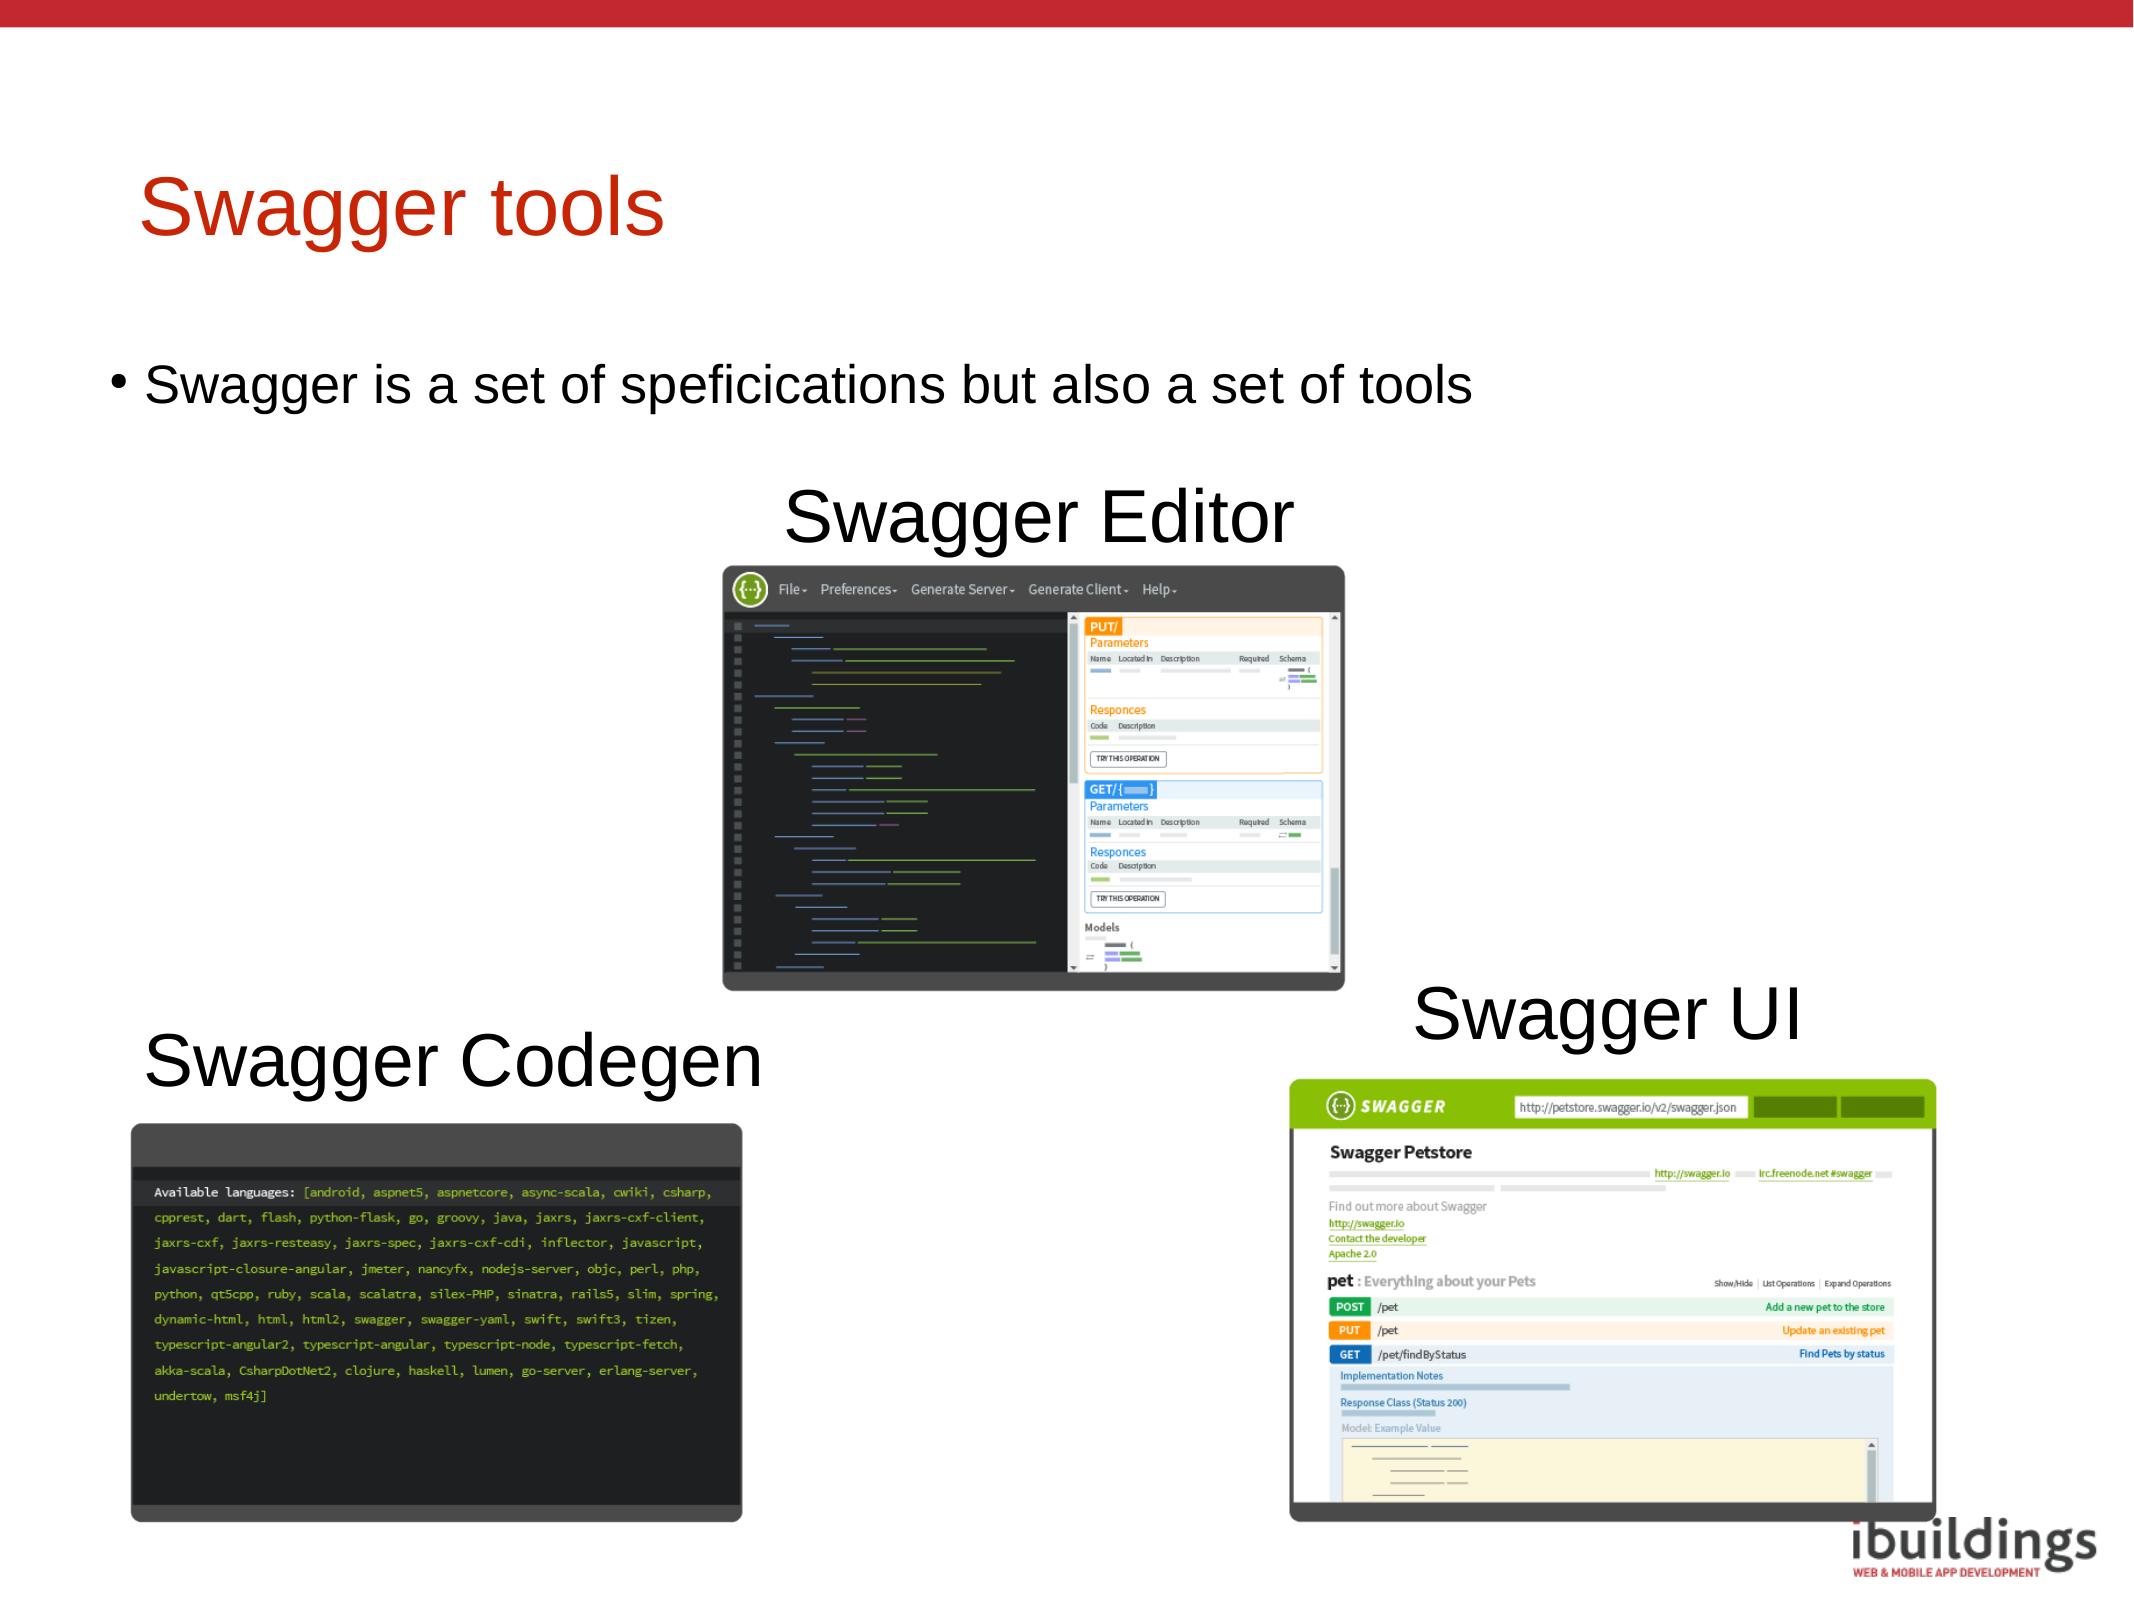

# Swagger tools
Swagger is a set of speficications but also a set of tools
Swagger Editor
Swagger UI
Swagger Codegen